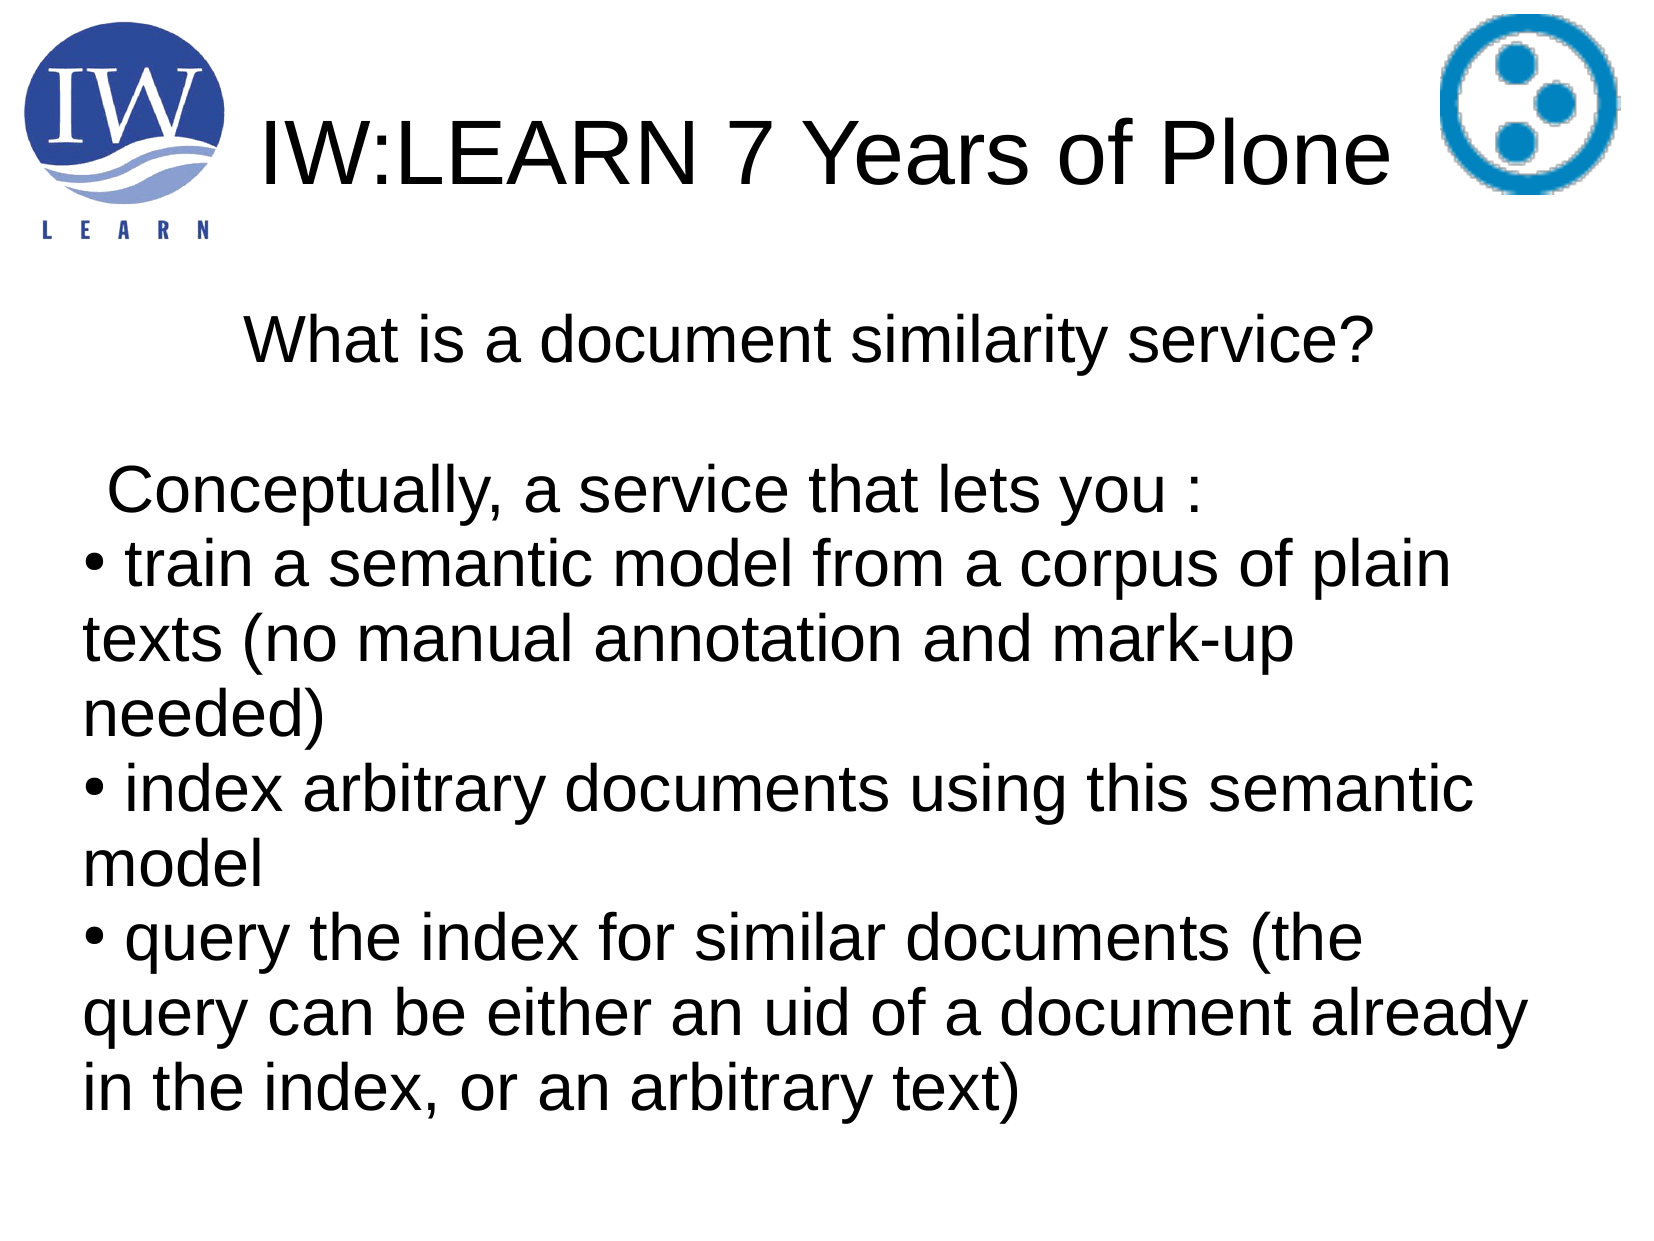

# IW:LEARN 7 Years of Plone
What is a document similarity service?
Conceptually, a service that lets you :
 train a semantic model from a corpus of plain texts (no manual annotation and mark-up needed)
 index arbitrary documents using this semantic model
 query the index for similar documents (the query can be either an uid of a document already in the index, or an arbitrary text)